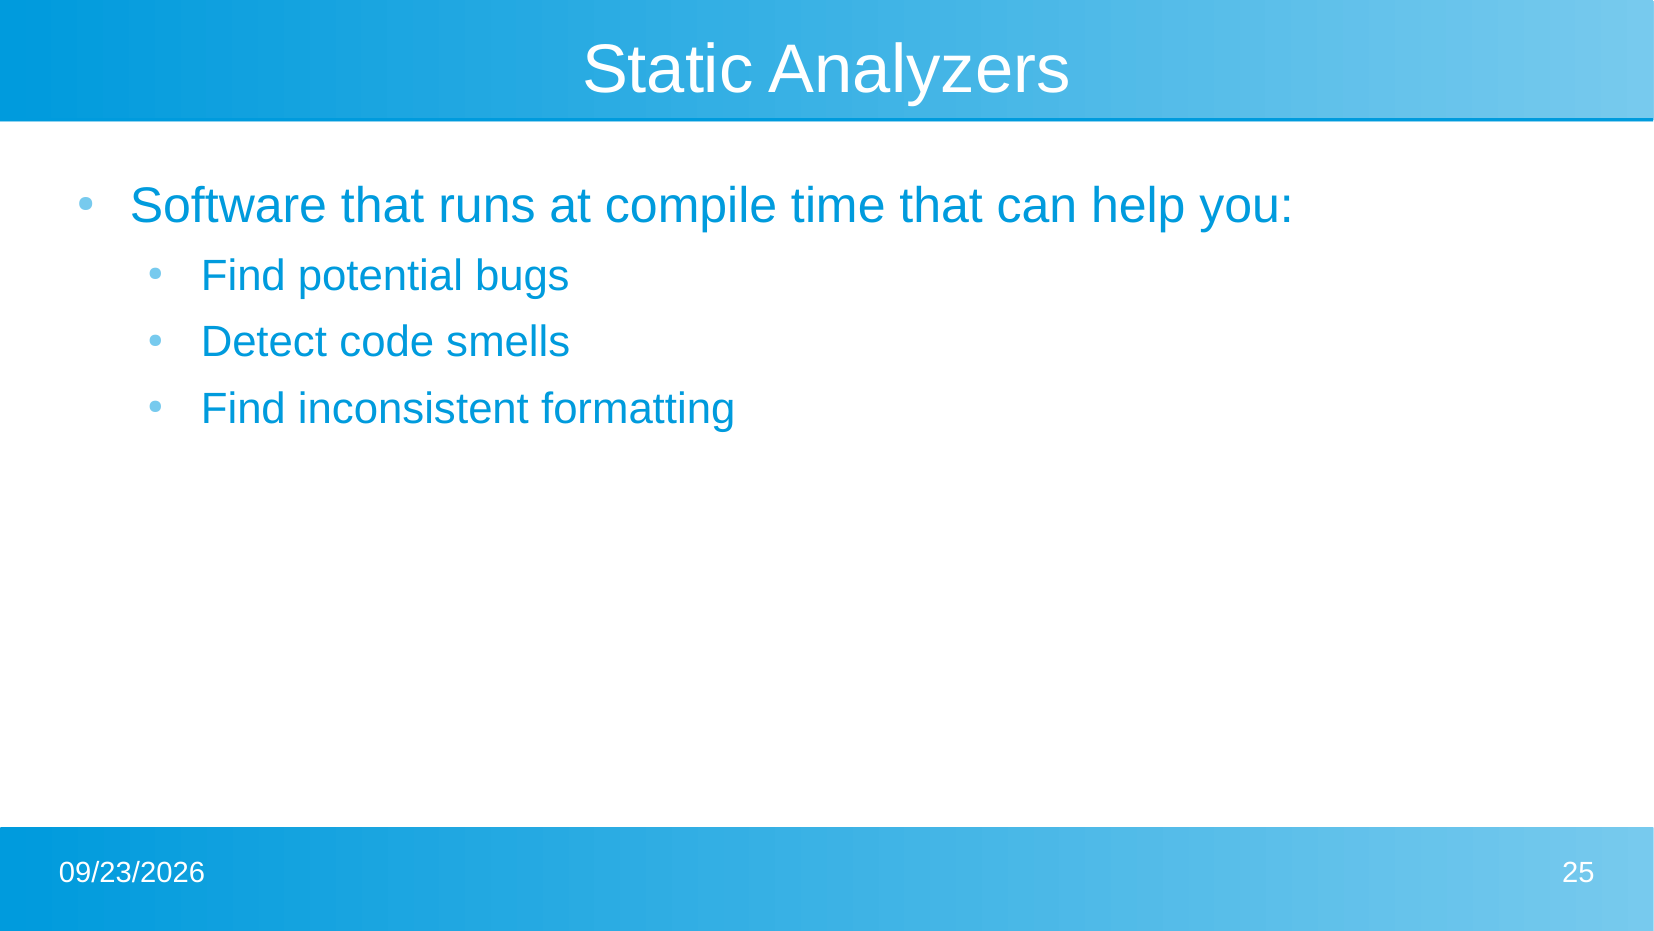

# Static Analyzers
Software that runs at compile time that can help you:
Find potential bugs
Detect code smells
Find inconsistent formatting
25